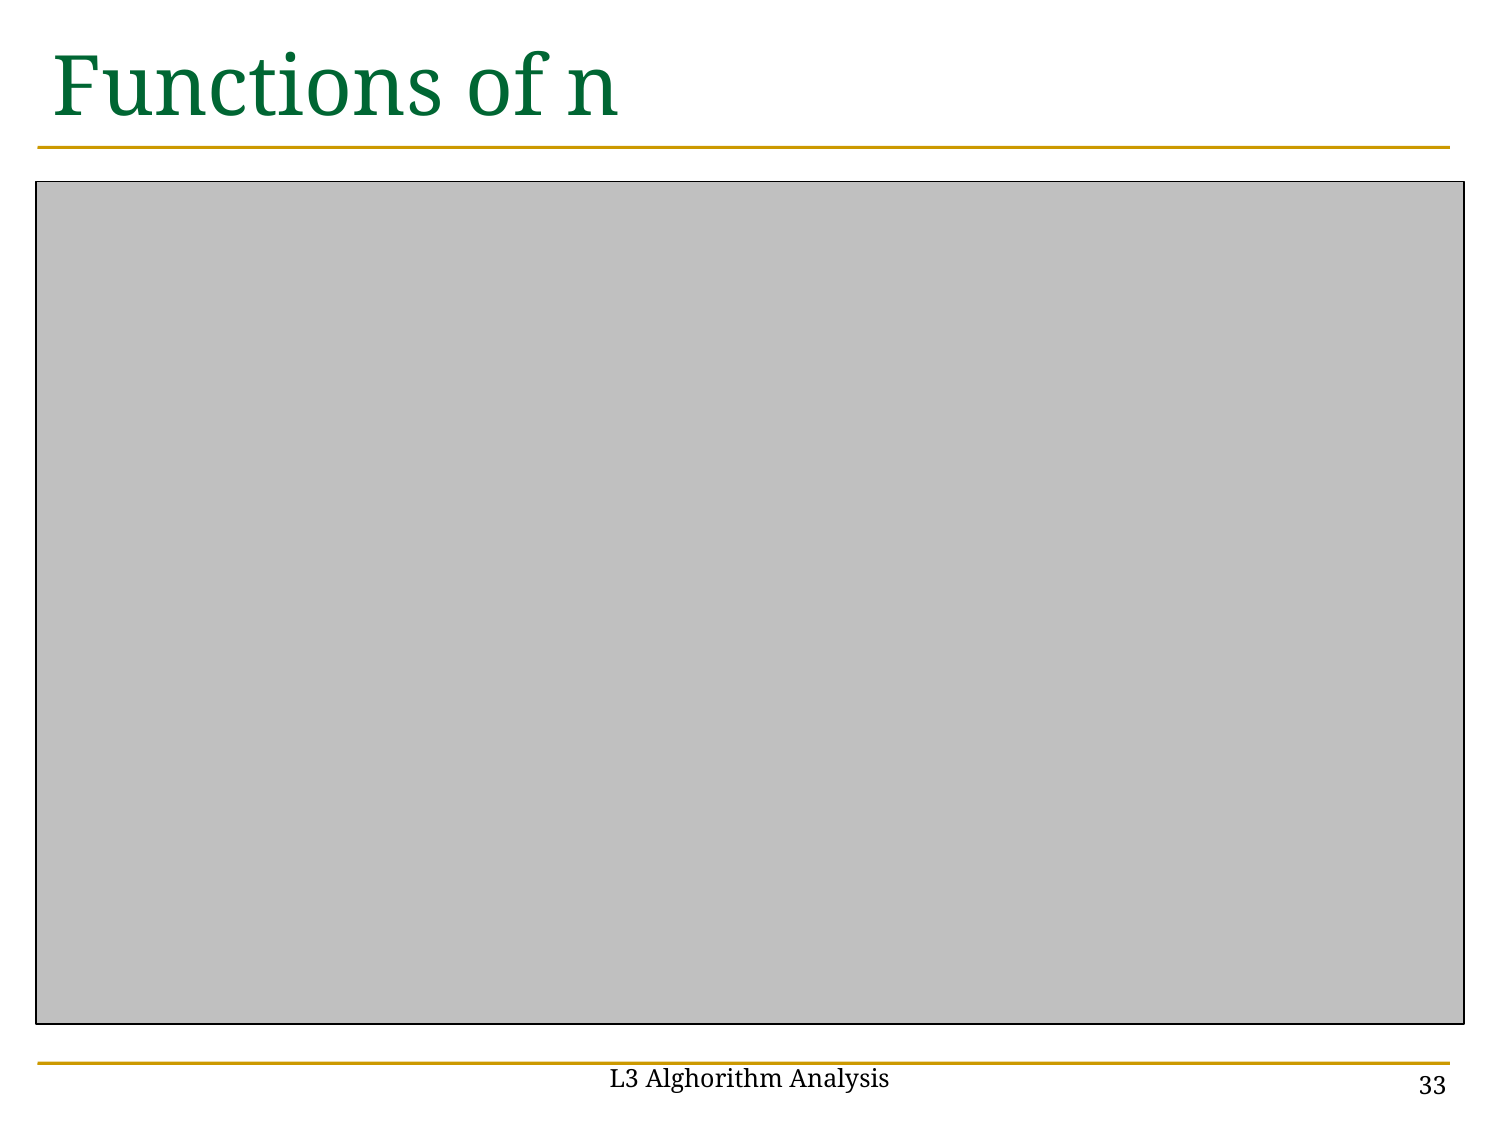

# Functions of n
The number of instructions can often be written as a function of n:
sum = 0;
i = 0;
while ( i < numElements ) {
	sum += A[ i ];
	i++;
}
In this example, numElements is n
The number of instructions is:
3 + n(3) = 3n + 3, or
f( n ) = 3n + 3
L3 Alghorithm Analysis